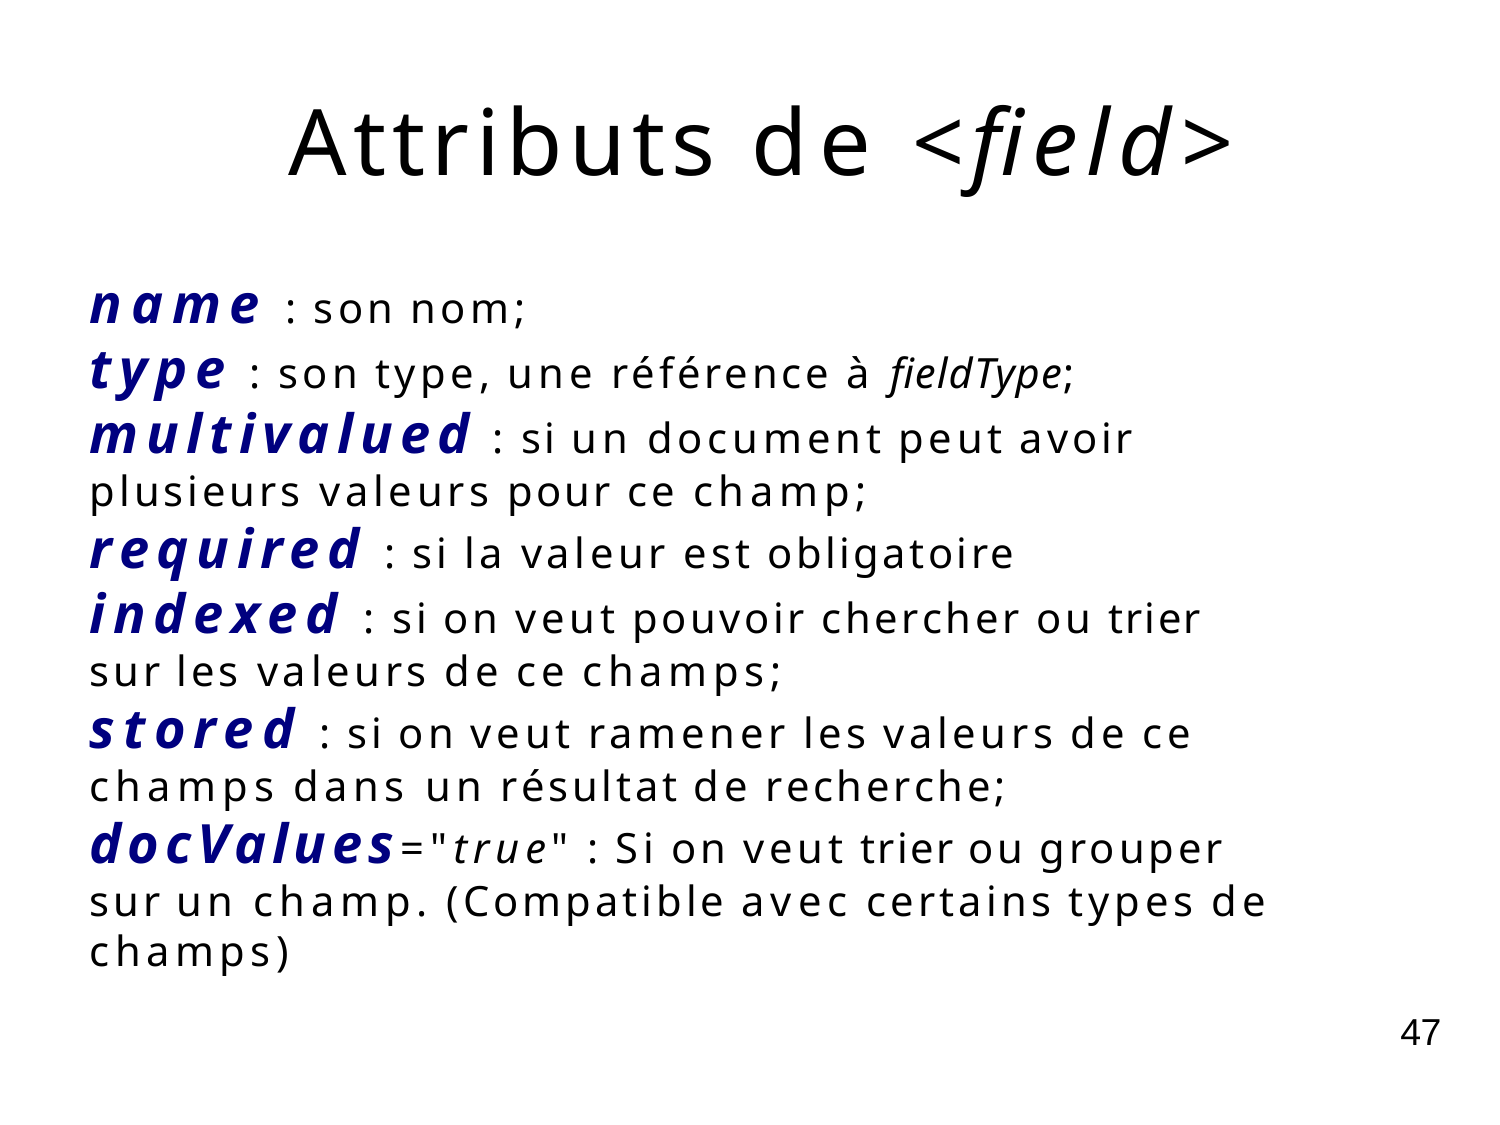

# Attributs de <field>
name : son nom;
type : son type, une référence à fieldType; multivalued : si un document peut avoir plusieurs valeurs pour ce champ;
required : si la valeur est obligatoire
indexed : si on veut pouvoir chercher ou trier sur les valeurs de ce champs;
stored : si on veut ramener les valeurs de ce champs dans un résultat de recherche;
docValues="true" : Si on veut trier ou grouper sur un champ. (Compatible avec certains types de champs)
47